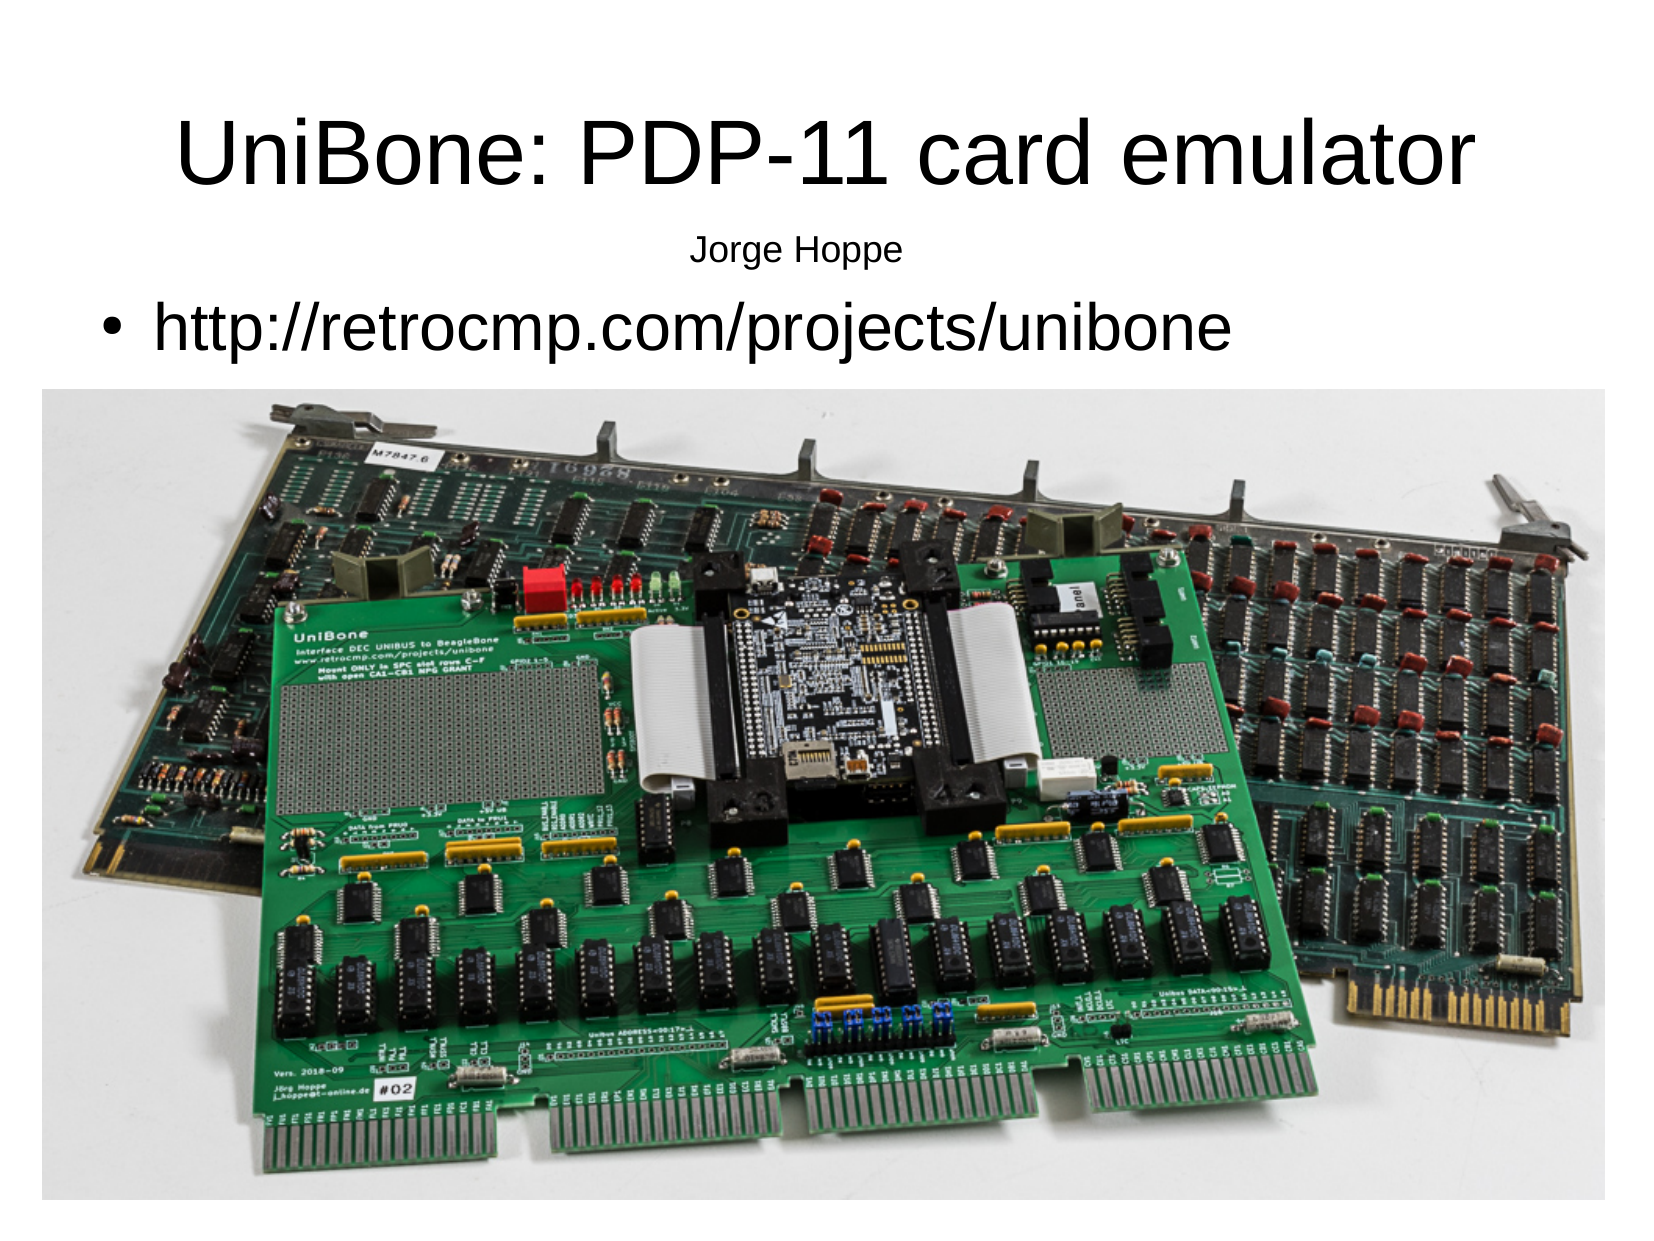

# UniBone: PDP-11 card emulator
Jorge Hoppe
http://retrocmp.com/projects/unibone